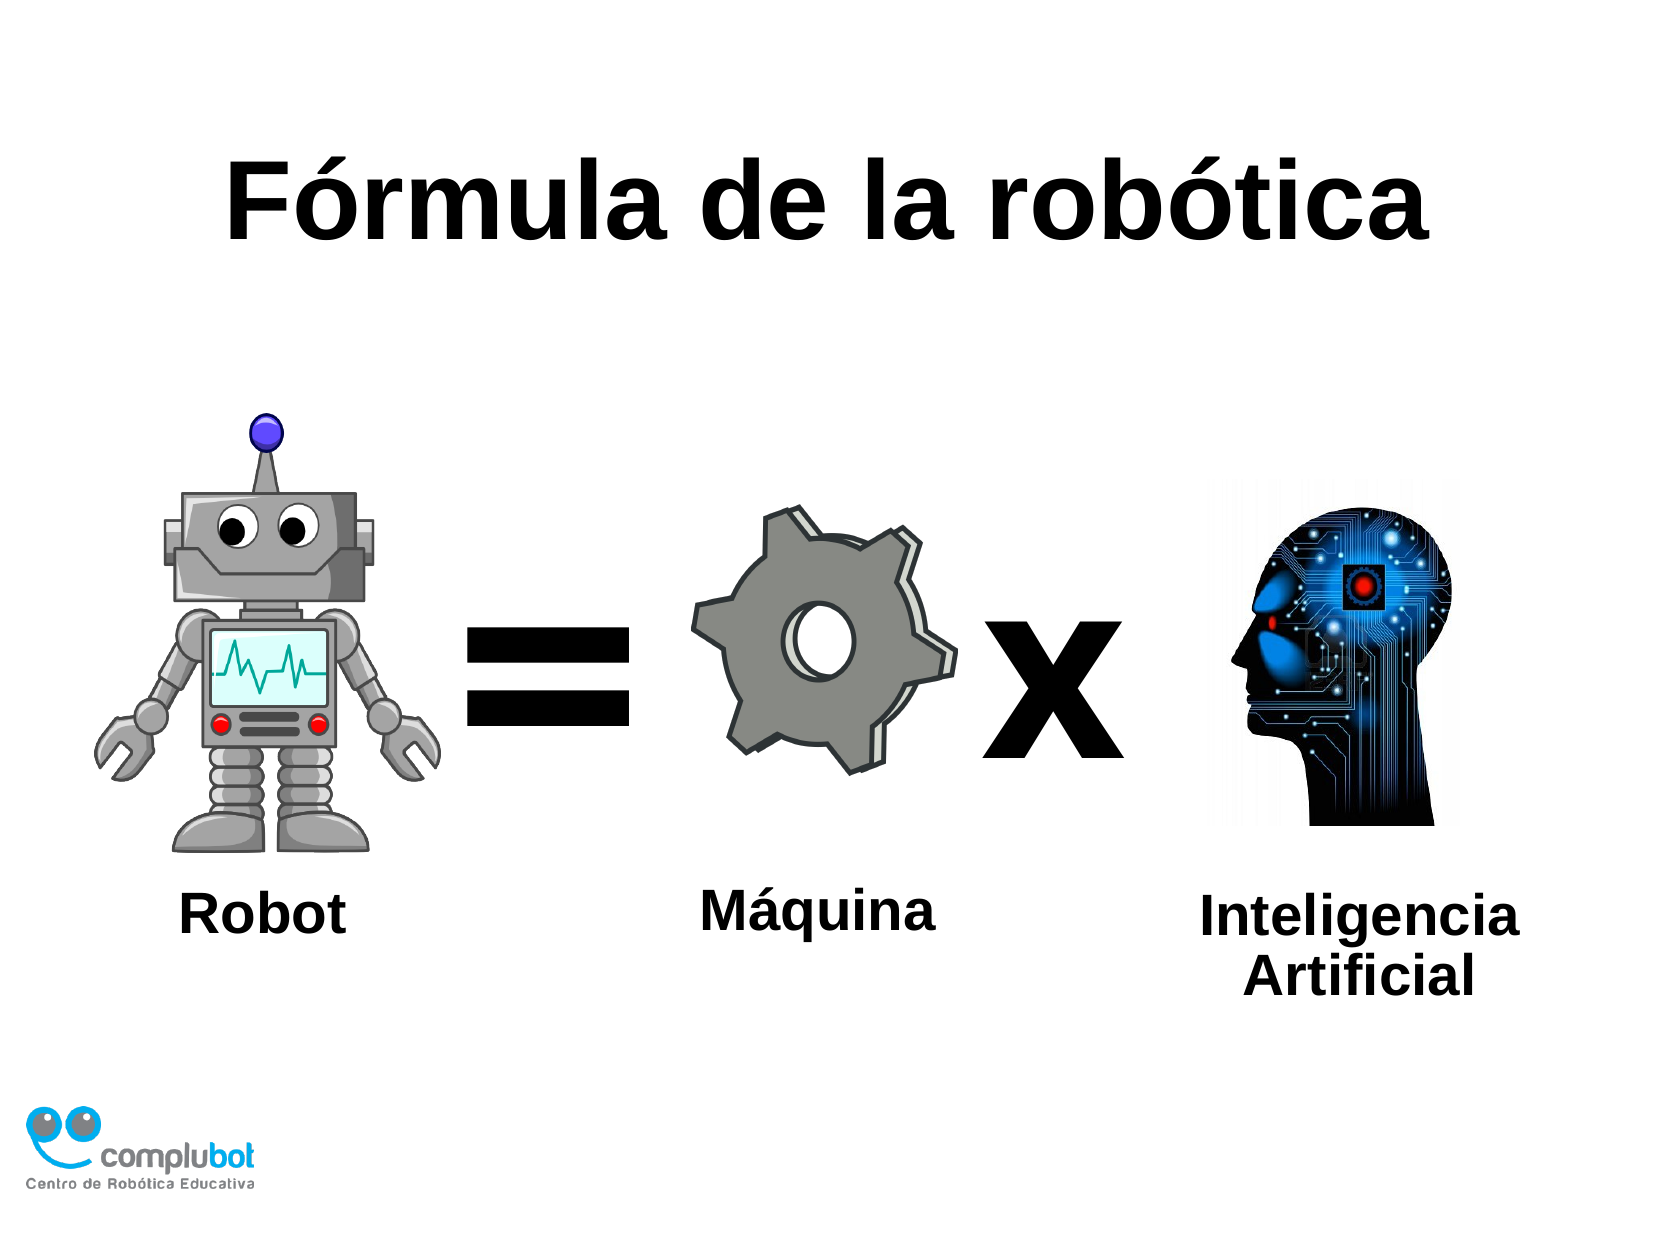

# Fórmula de la robótica
=
Robot
x
Máquina
Inteligencia
Artificial